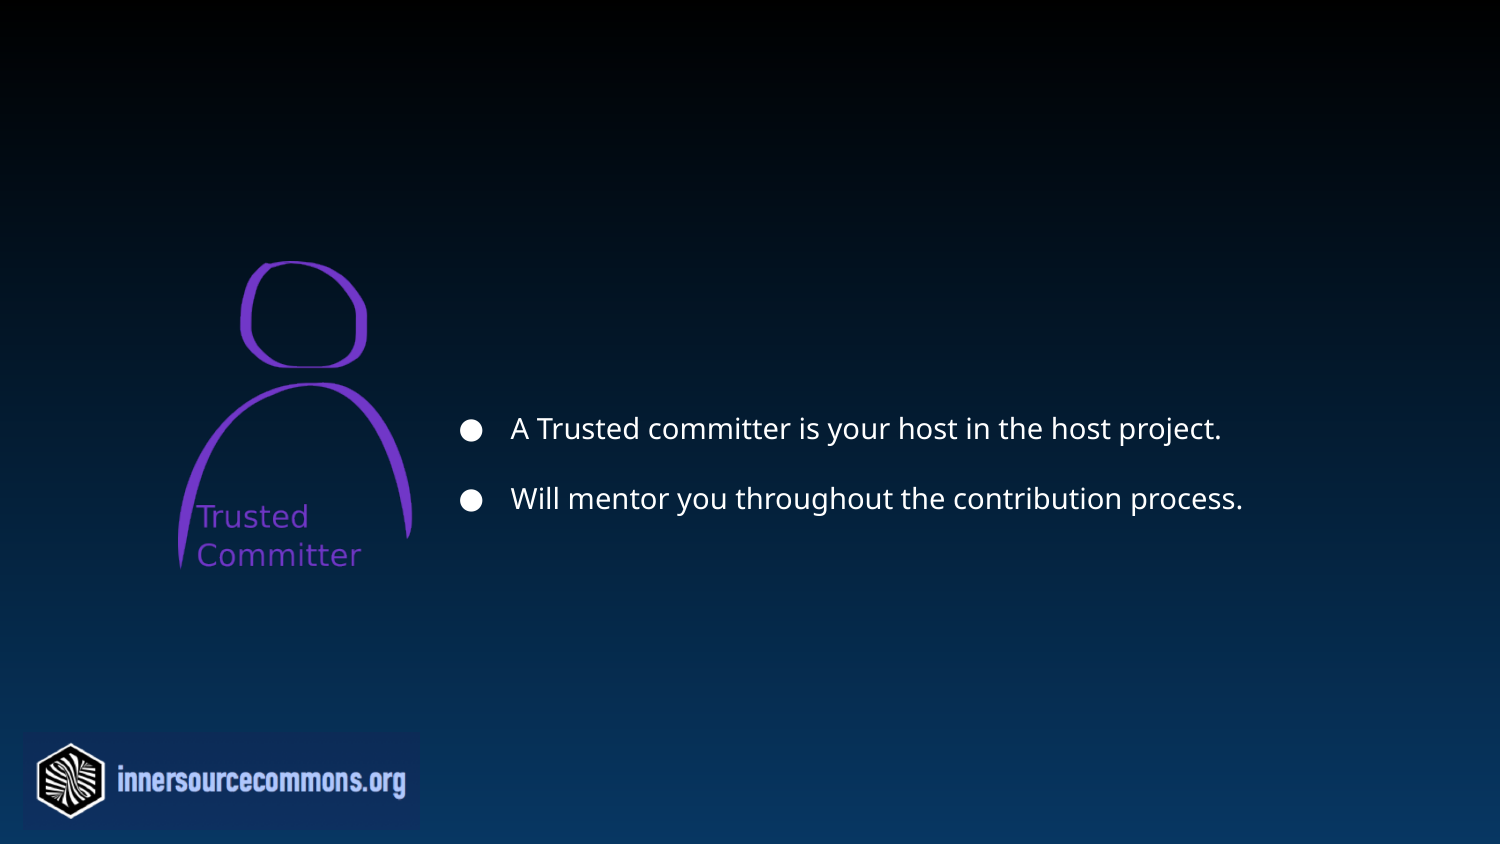

A Trusted committer is your host in the host project.
Will mentor you throughout the contribution process.